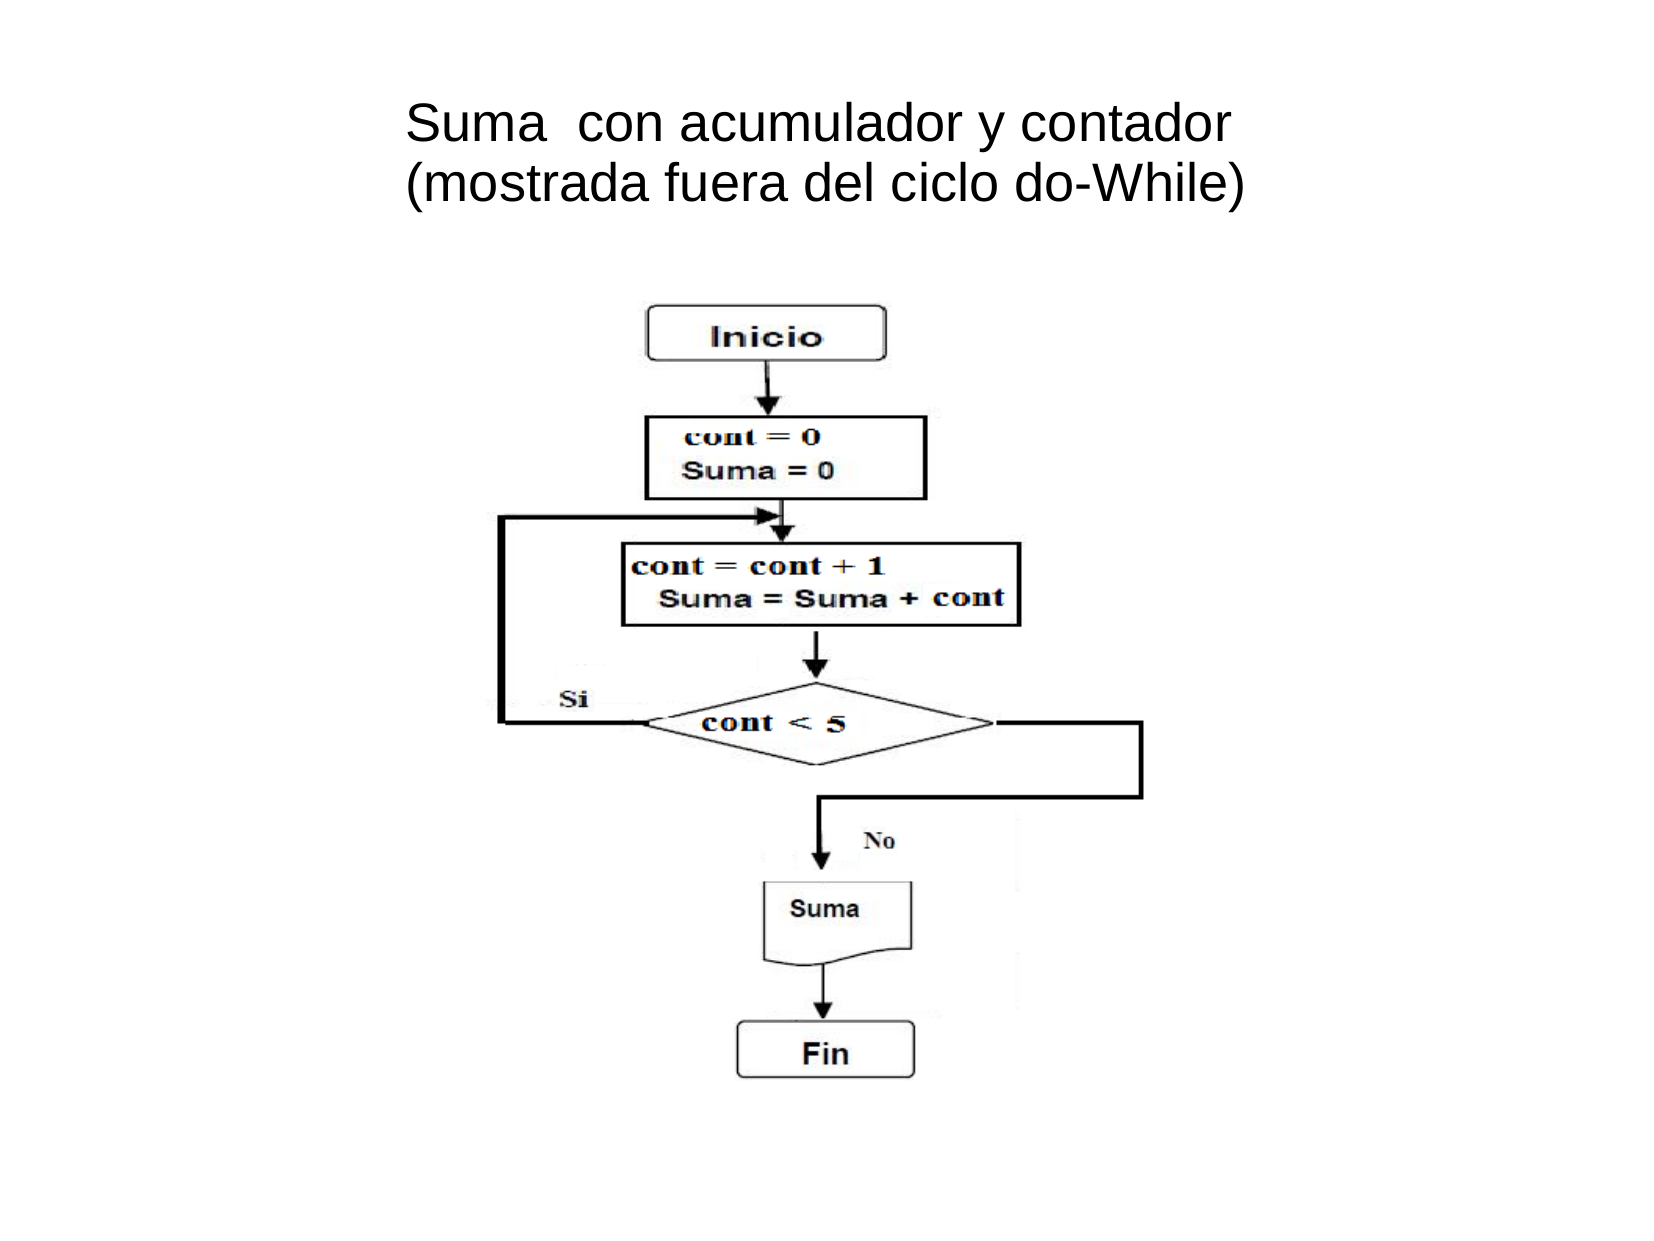

# Suma con acumulador y contador (mostrada fuera del ciclo do-While)